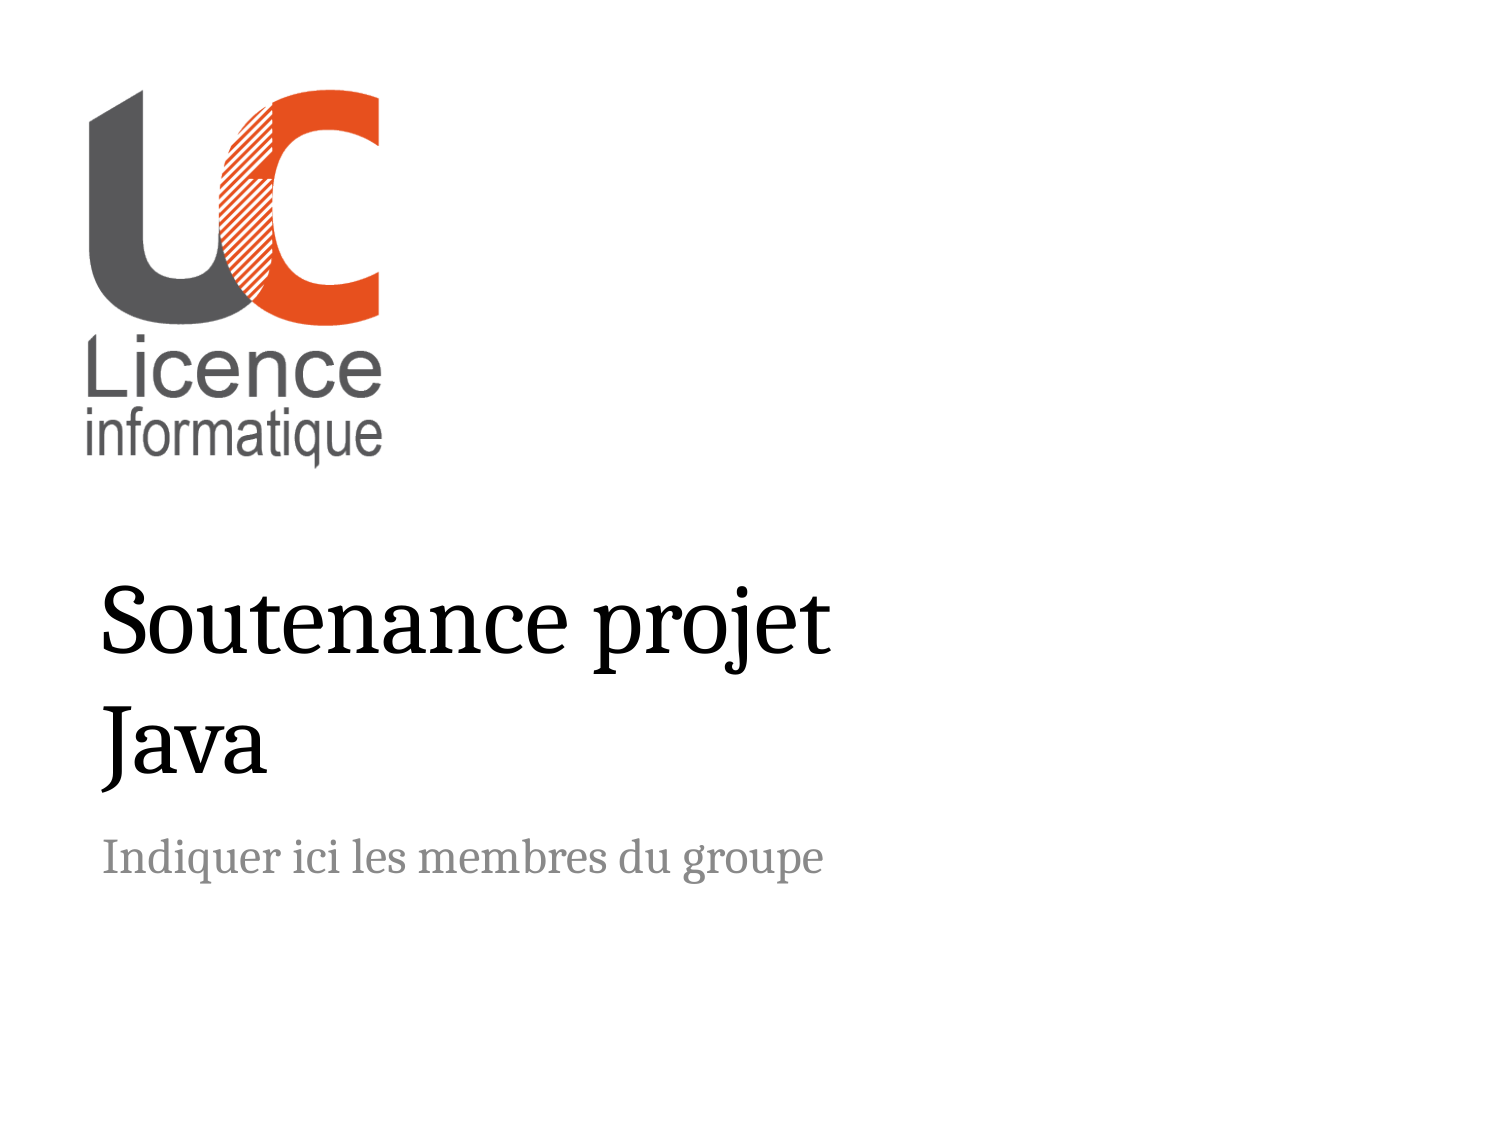

# Soutenance projet Java
Indiquer ici les membres du groupe